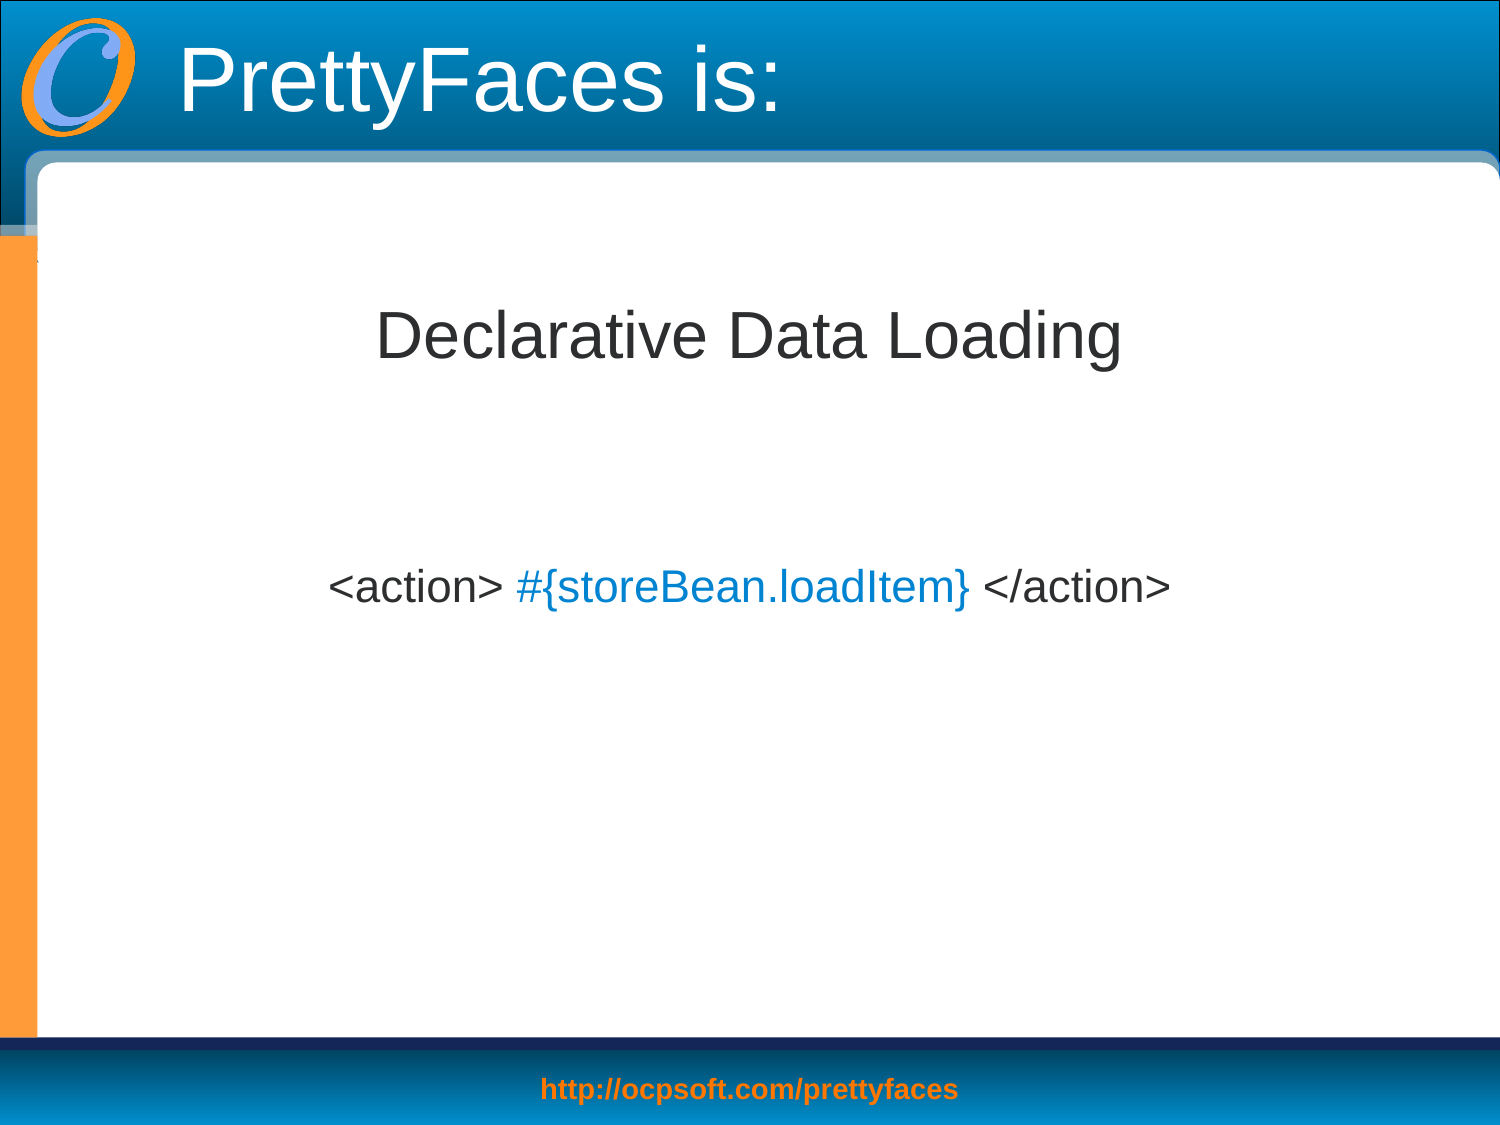

# PrettyFaces is:
Declarative Data Loading
<action> #{storeBean.loadItem} </action>